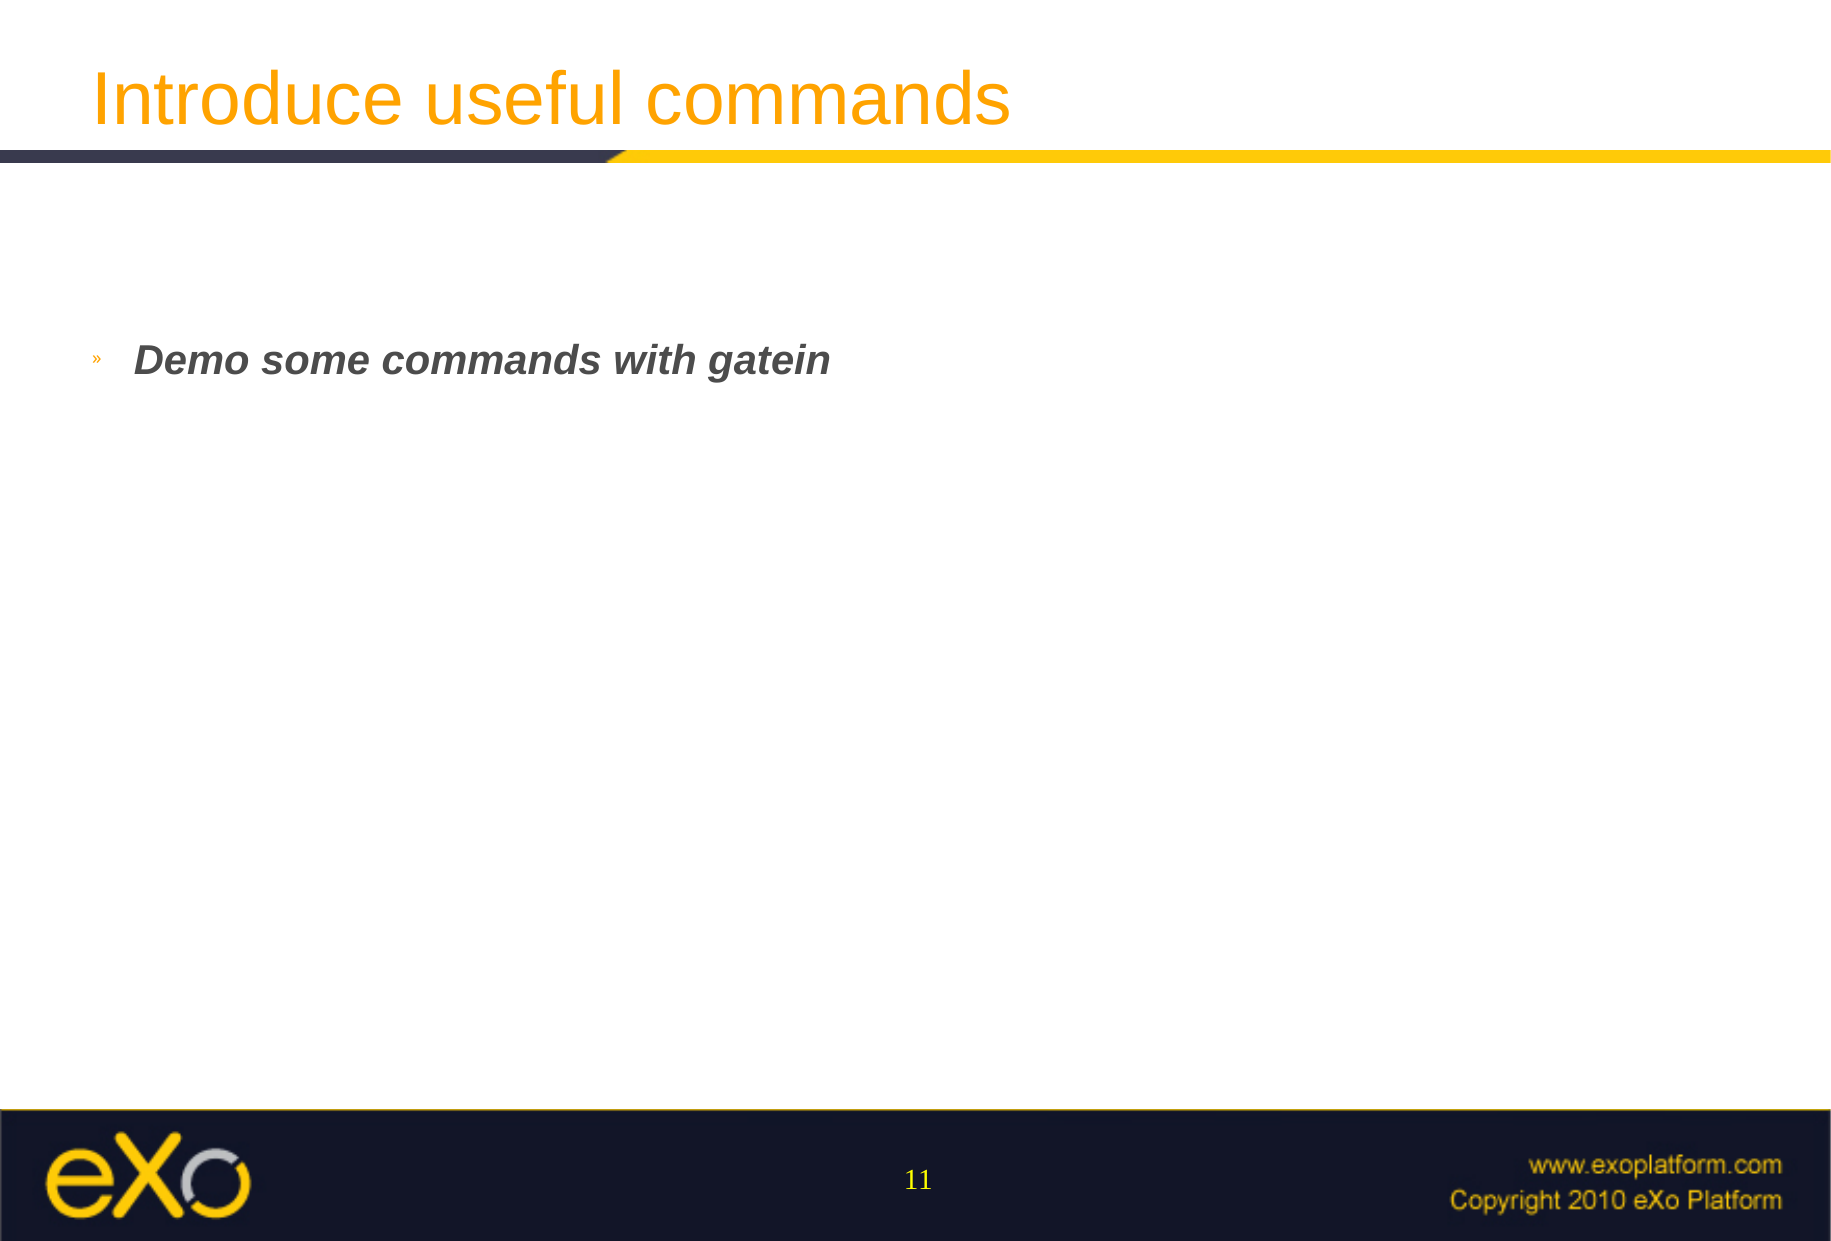

Introduce useful commands
Demo some commands with gatein